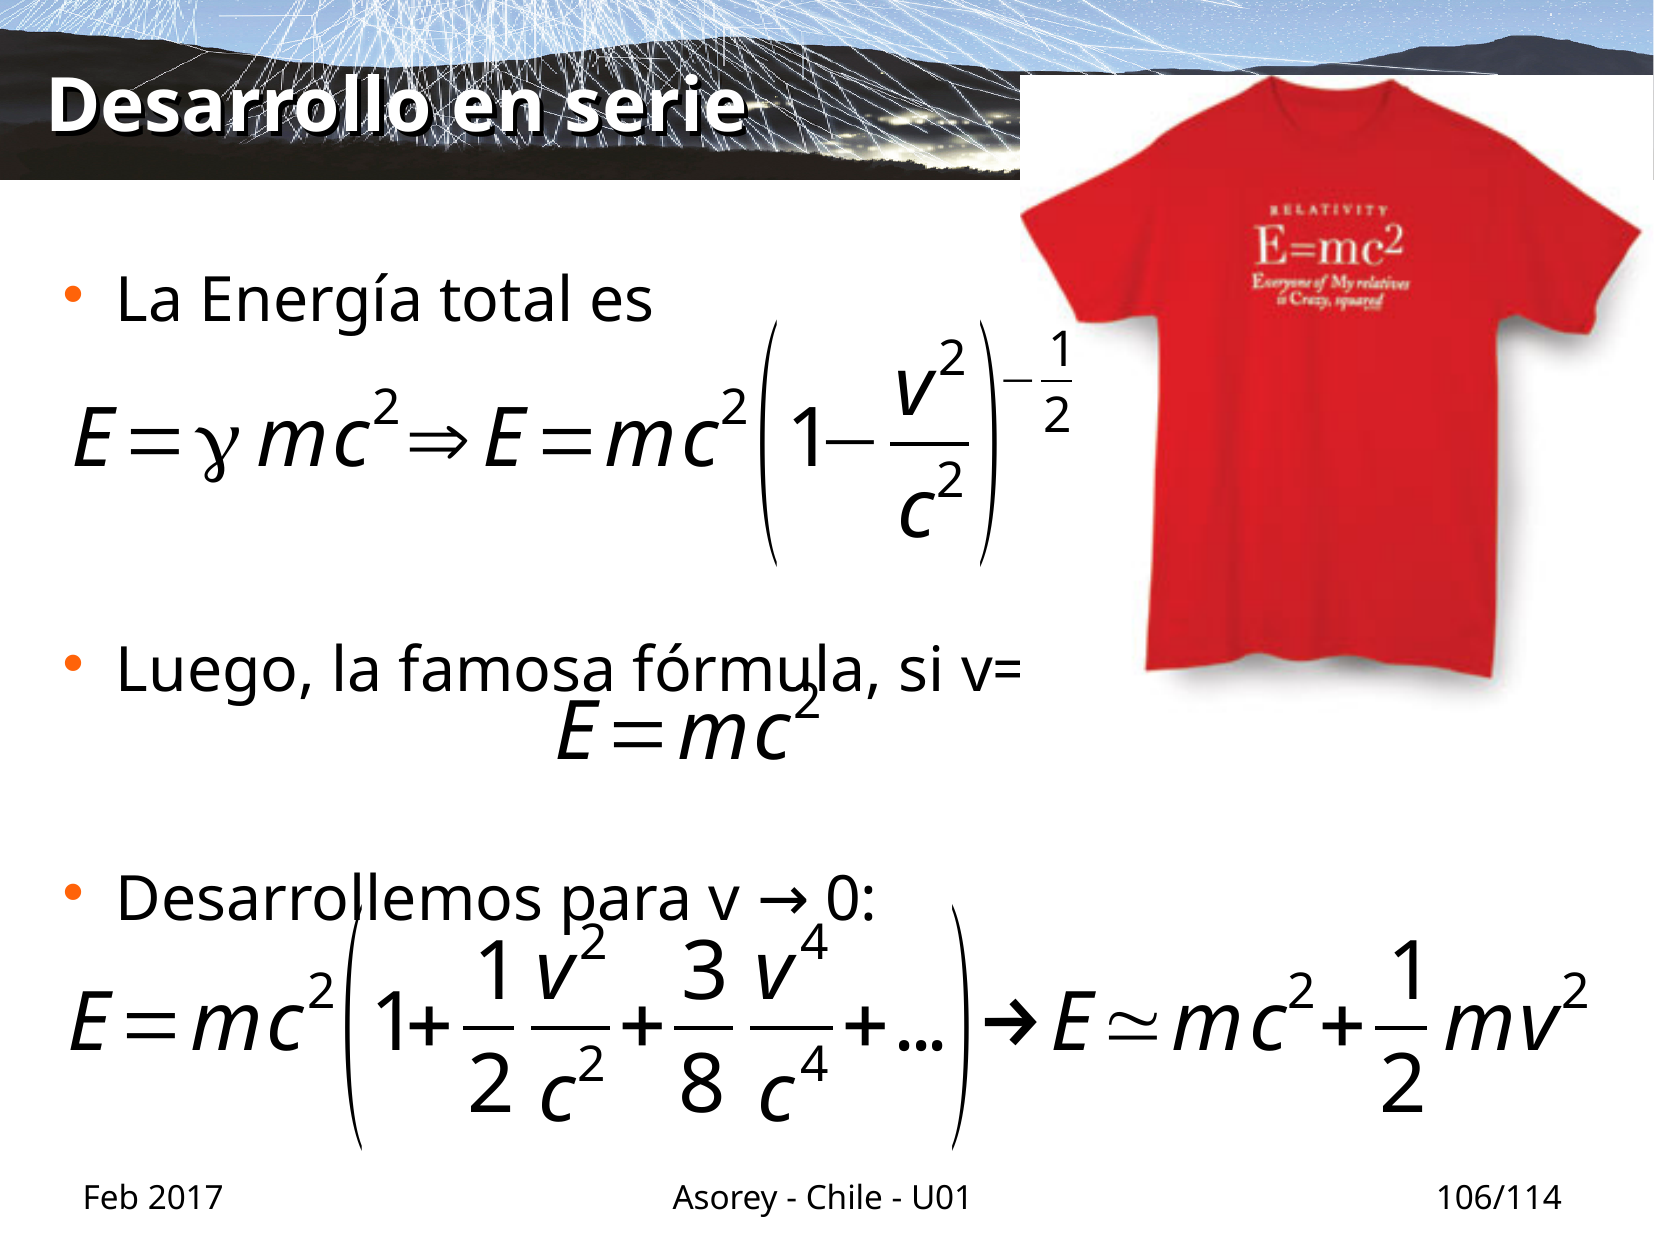

Desarrollo en serie
# La Energía total es
Luego, la famosa fórmula, si v=0,
Desarrollemos para v → 0:
Feb 2017
Asorey - Chile - U01
106